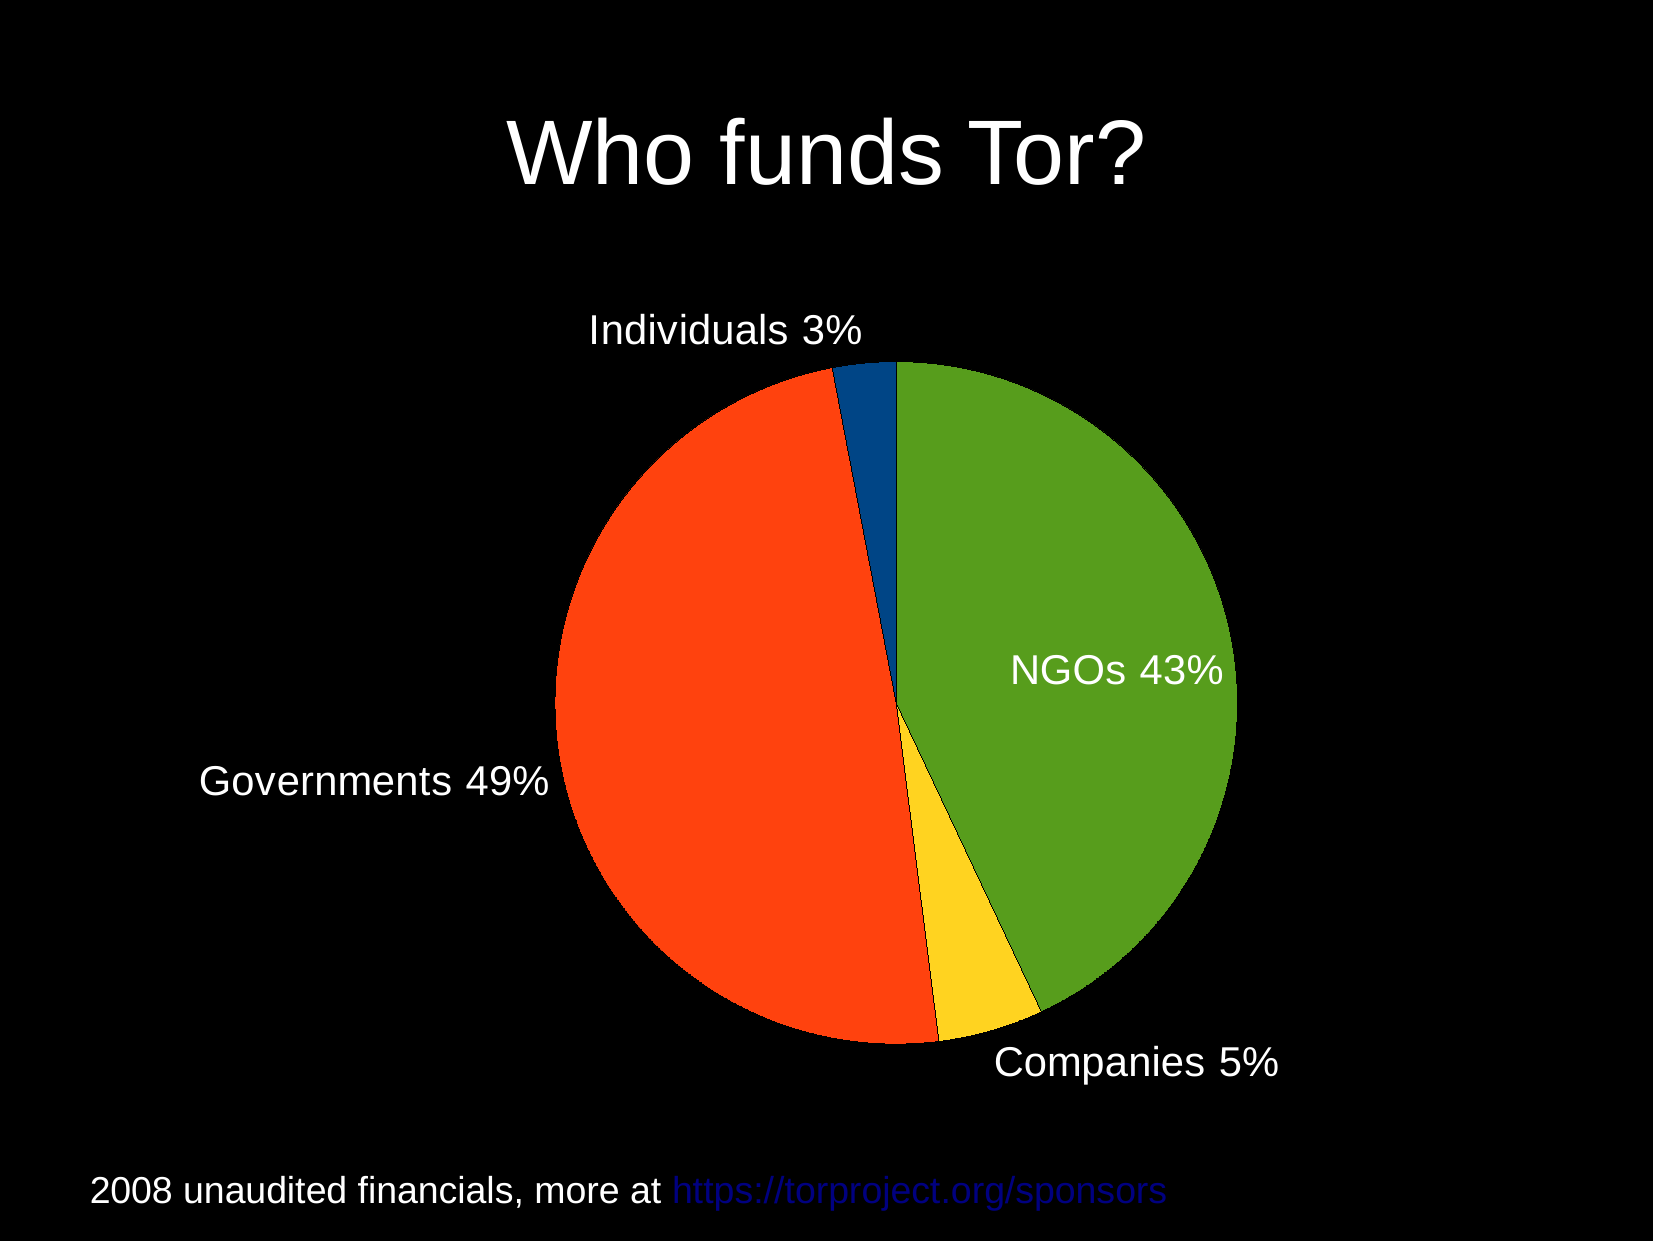

# Who funds Tor?
### Chart
| Category | Column 1 |
|---|---|
| Individuals | 3.0 |
| Governments | 49.0 |
| Companies | 5.0 |
| NGOs | 43.0 |2008 unaudited financials, more at https://torproject.org/sponsors